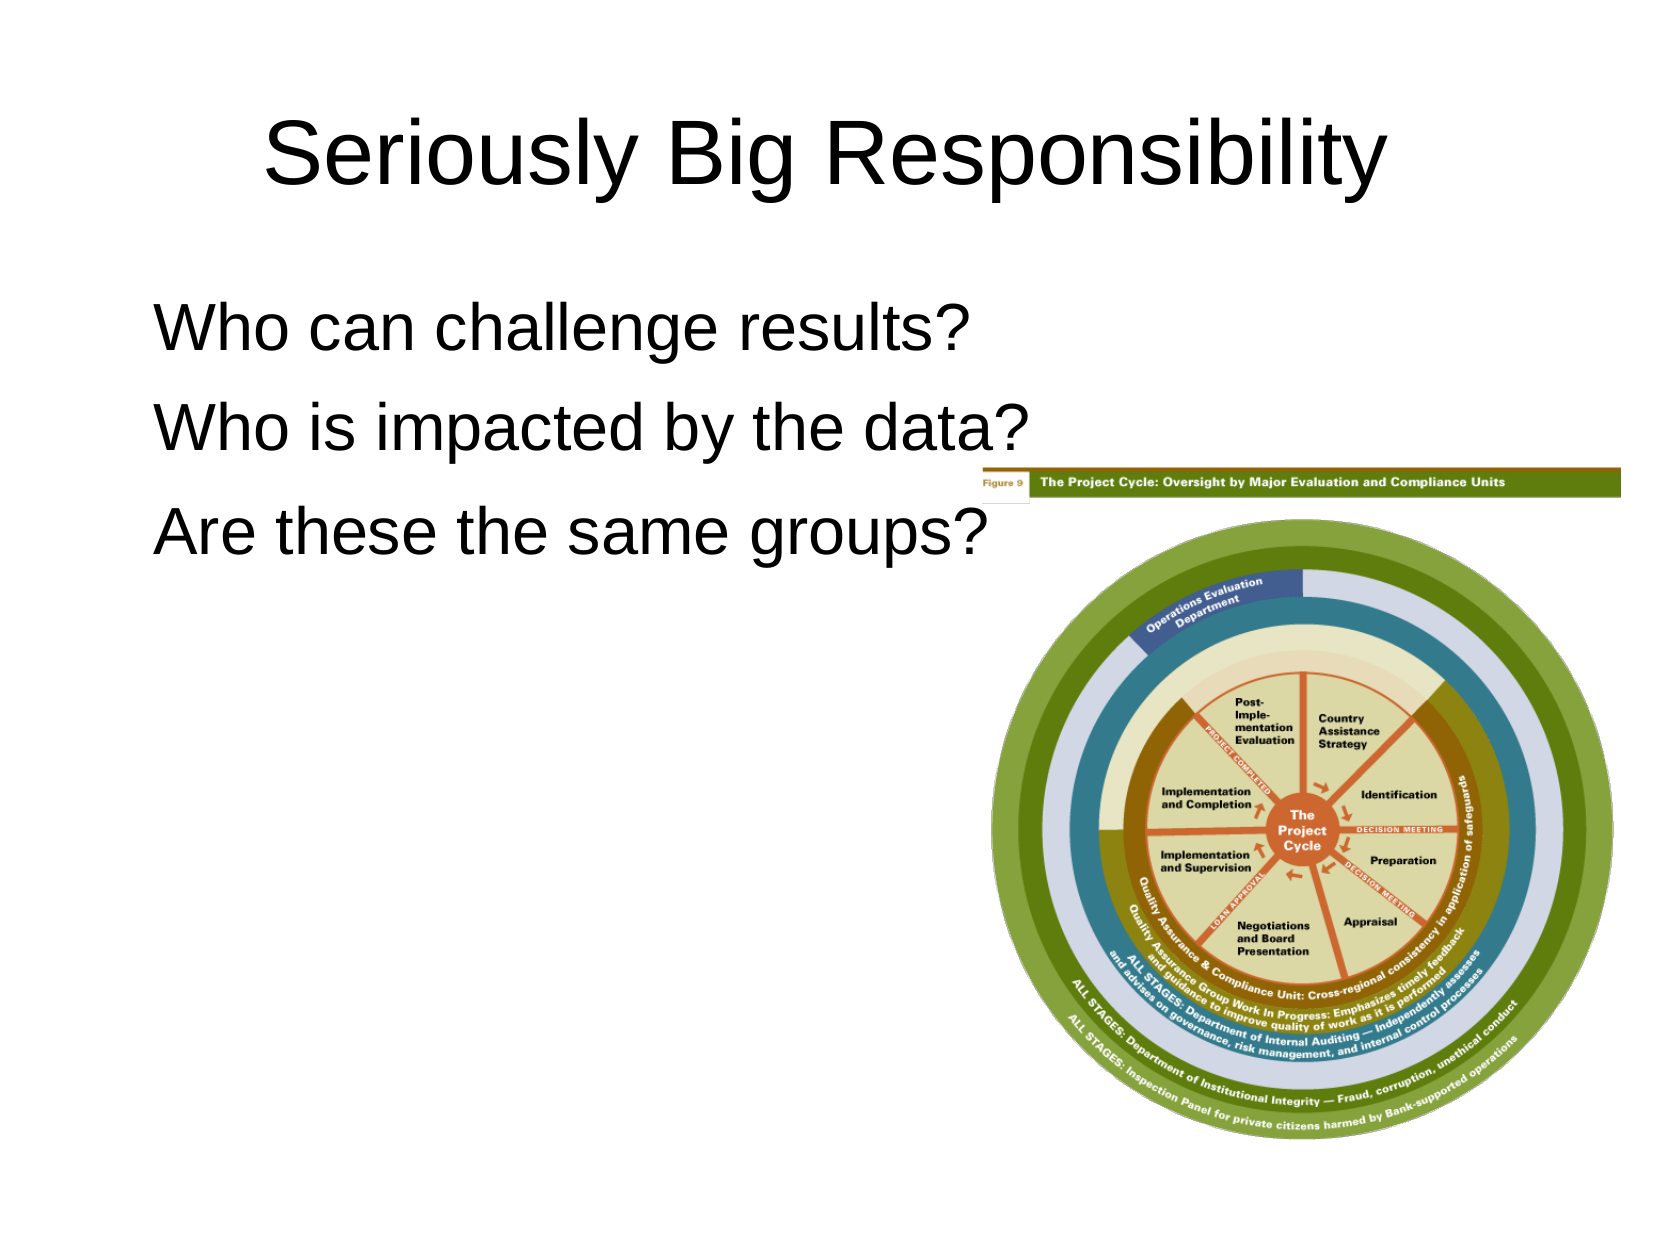

# Seriously Big Responsibility
Who can challenge results?
Who is impacted by the data?
Are these the same groups?